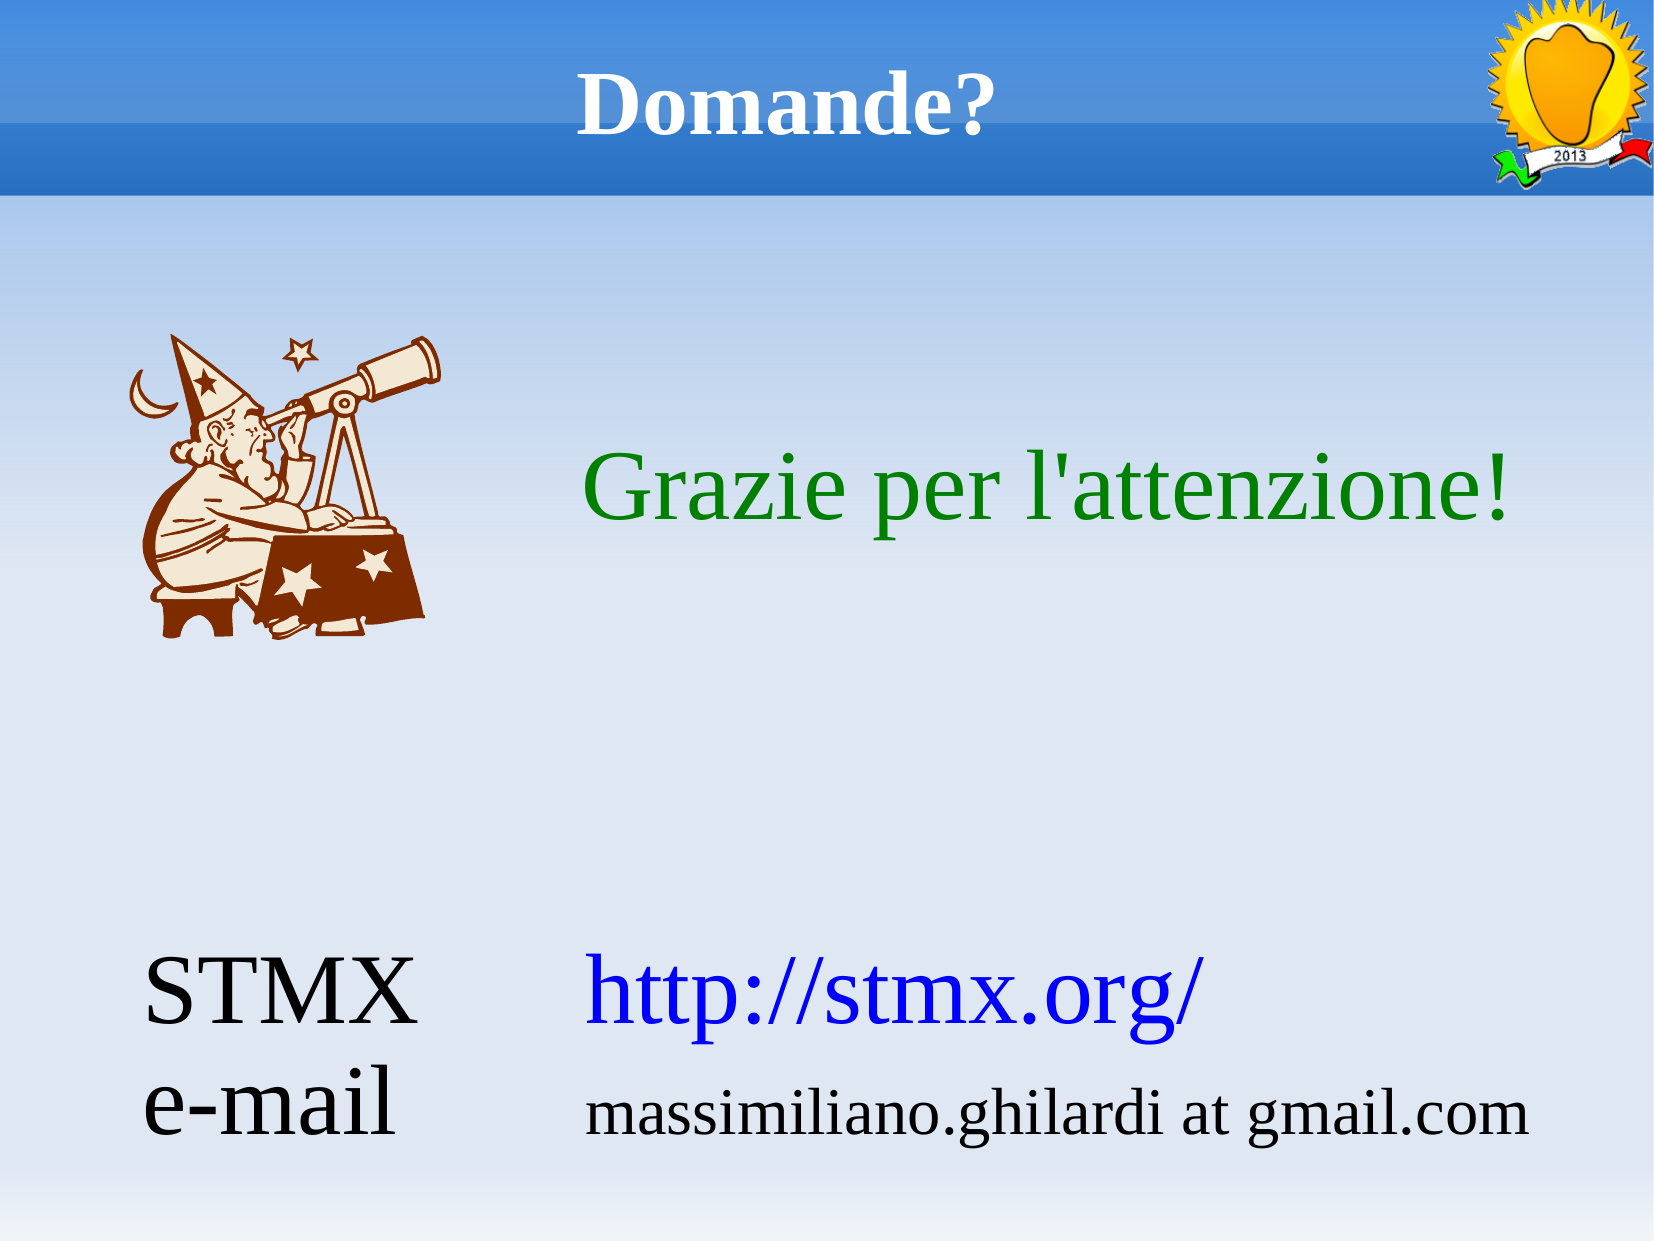

# Domande?
Grazie per l'attenzione!
STMX			http://stmx.org/
e-mail			massimiliano.ghilardi at gmail.com